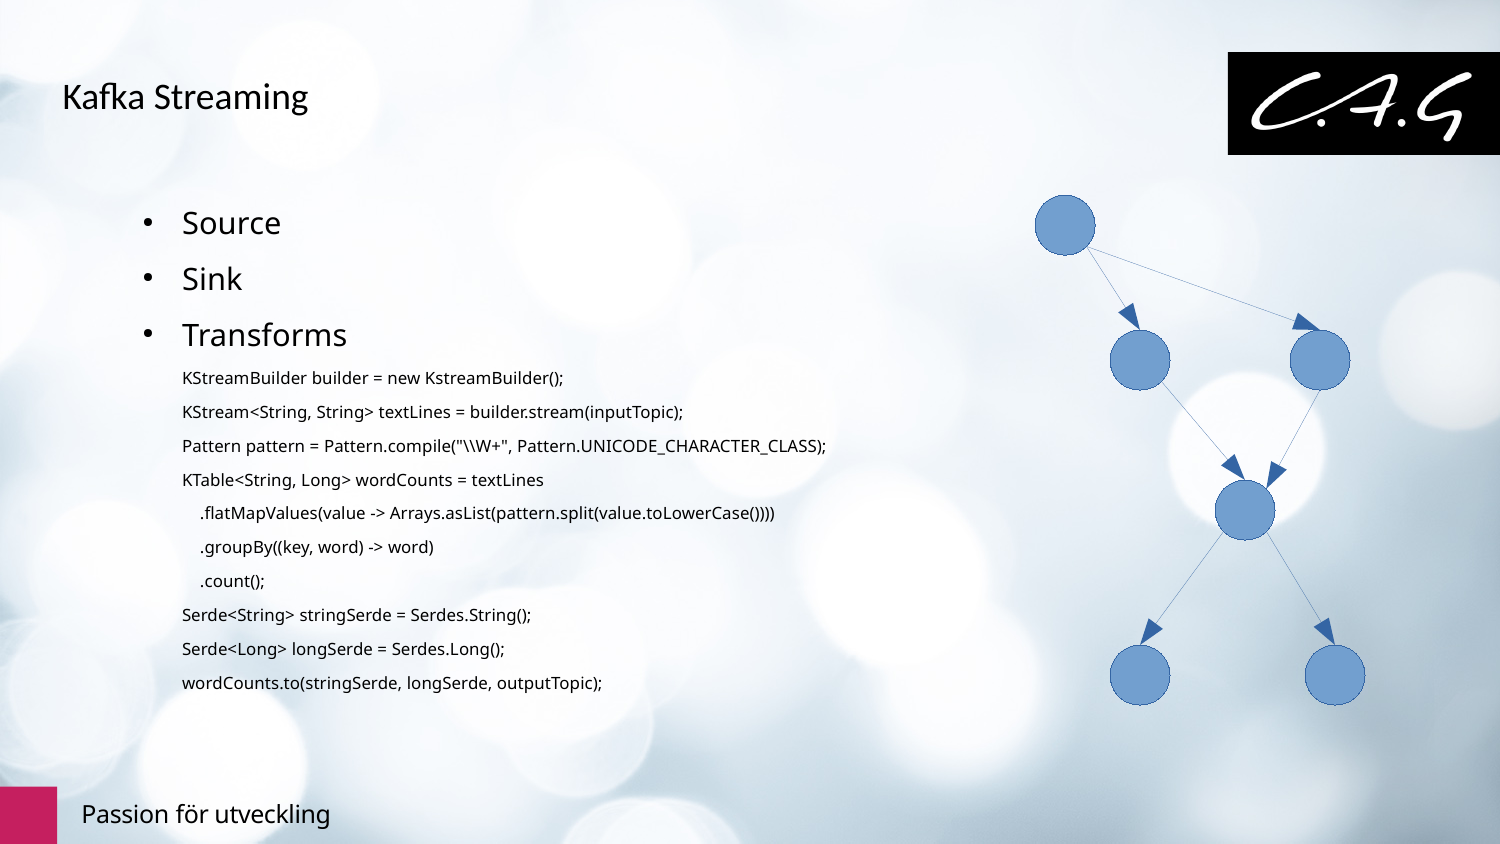

# Kafka Streaming
Source
Sink
Transforms
KStreamBuilder builder = new KstreamBuilder();
KStream<String, String> textLines = builder.stream(inputTopic);
Pattern pattern = Pattern.compile("\\W+", Pattern.UNICODE_CHARACTER_CLASS);
KTable<String, Long> wordCounts = textLines
 .flatMapValues(value -> Arrays.asList(pattern.split(value.toLowerCase())))
 .groupBy((key, word) -> word)
 .count();
Serde<String> stringSerde = Serdes.String();
Serde<Long> longSerde = Serdes.Long();
wordCounts.to(stringSerde, longSerde, outputTopic);